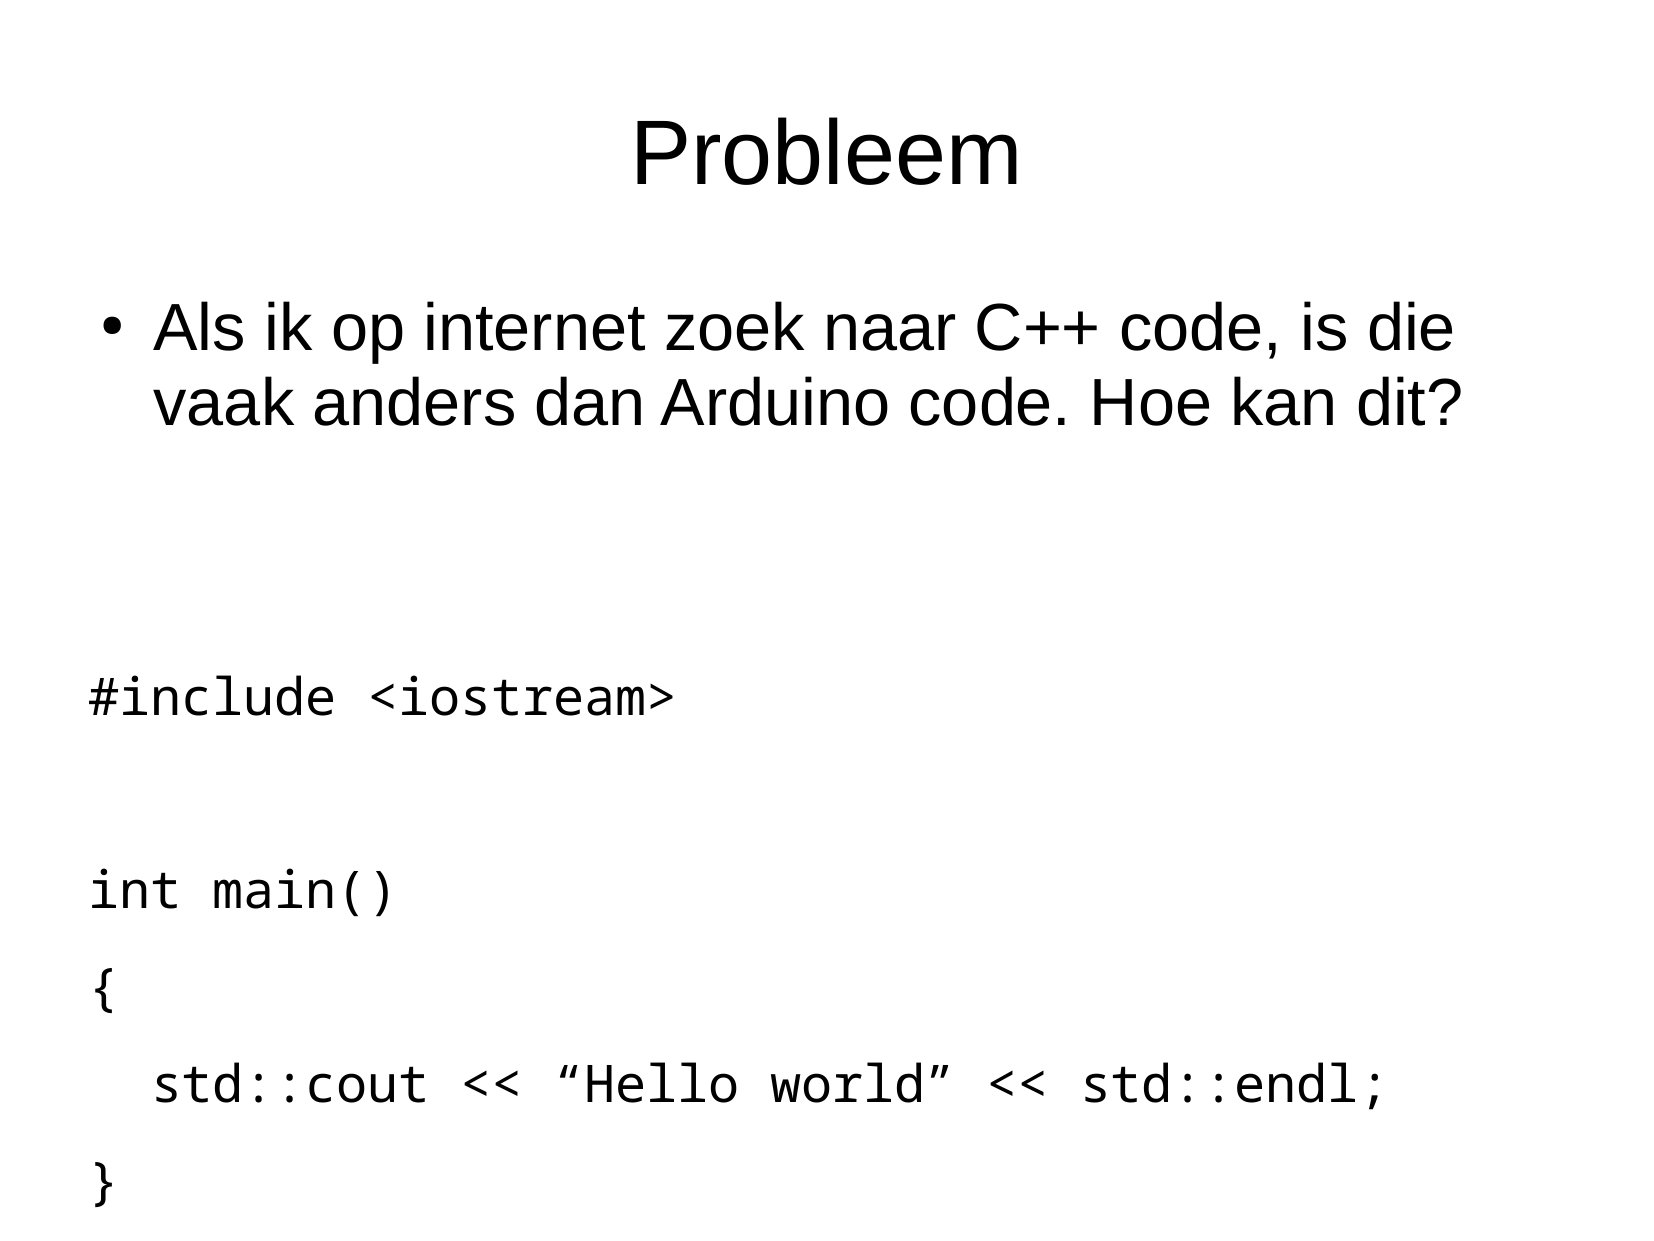

# Probleem
Als ik op internet zoek naar C++ code, is die vaak anders dan Arduino code. Hoe kan dit?
#include <iostream>
int main()
{
 std::cout << “Hello world” << std::endl;
}